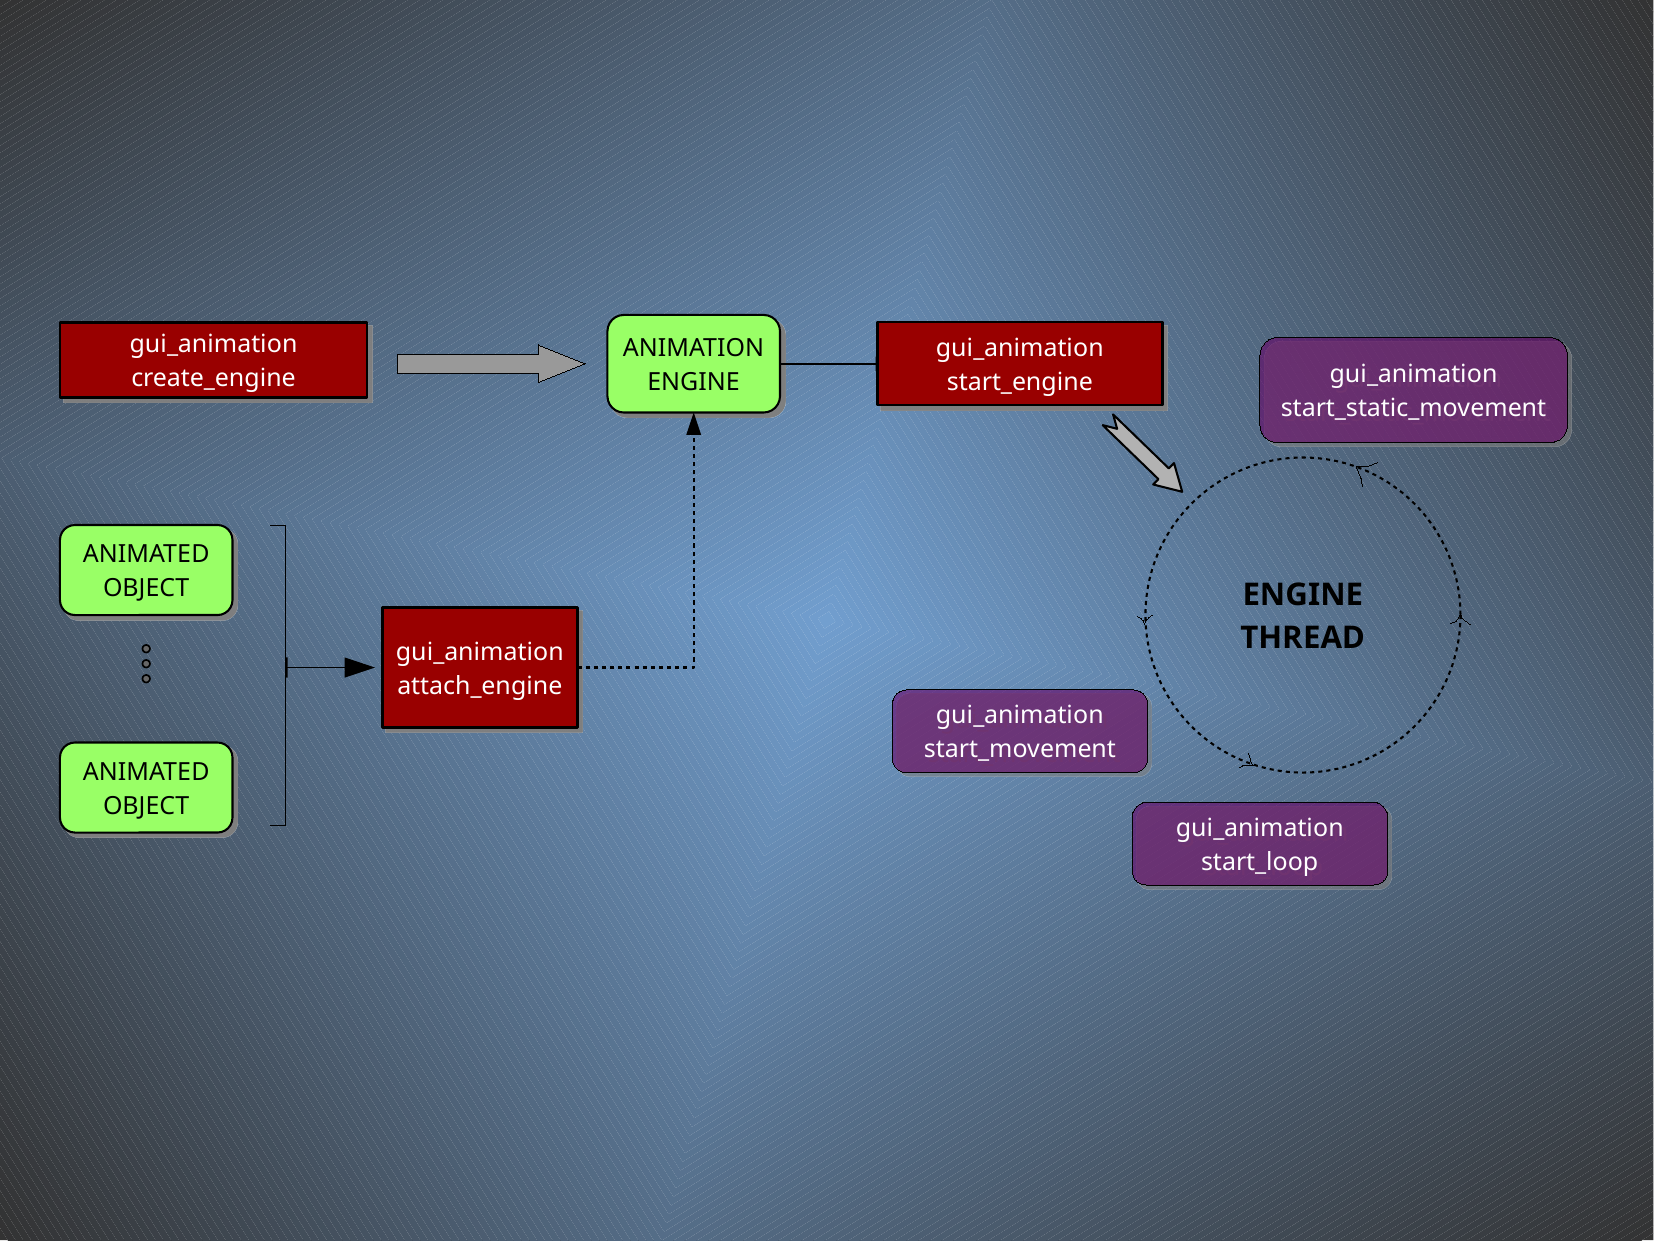

ANIMATION
ENGINE
gui_animation
create_engine
gui_animation
start_engine
gui_animation
start_static_movement
ENGINE
THREAD
ANIMATED
OBJECT
gui_animation
attach_engine
gui_animation
start_movement
ANIMATED
OBJECT
gui_animation
start_loop